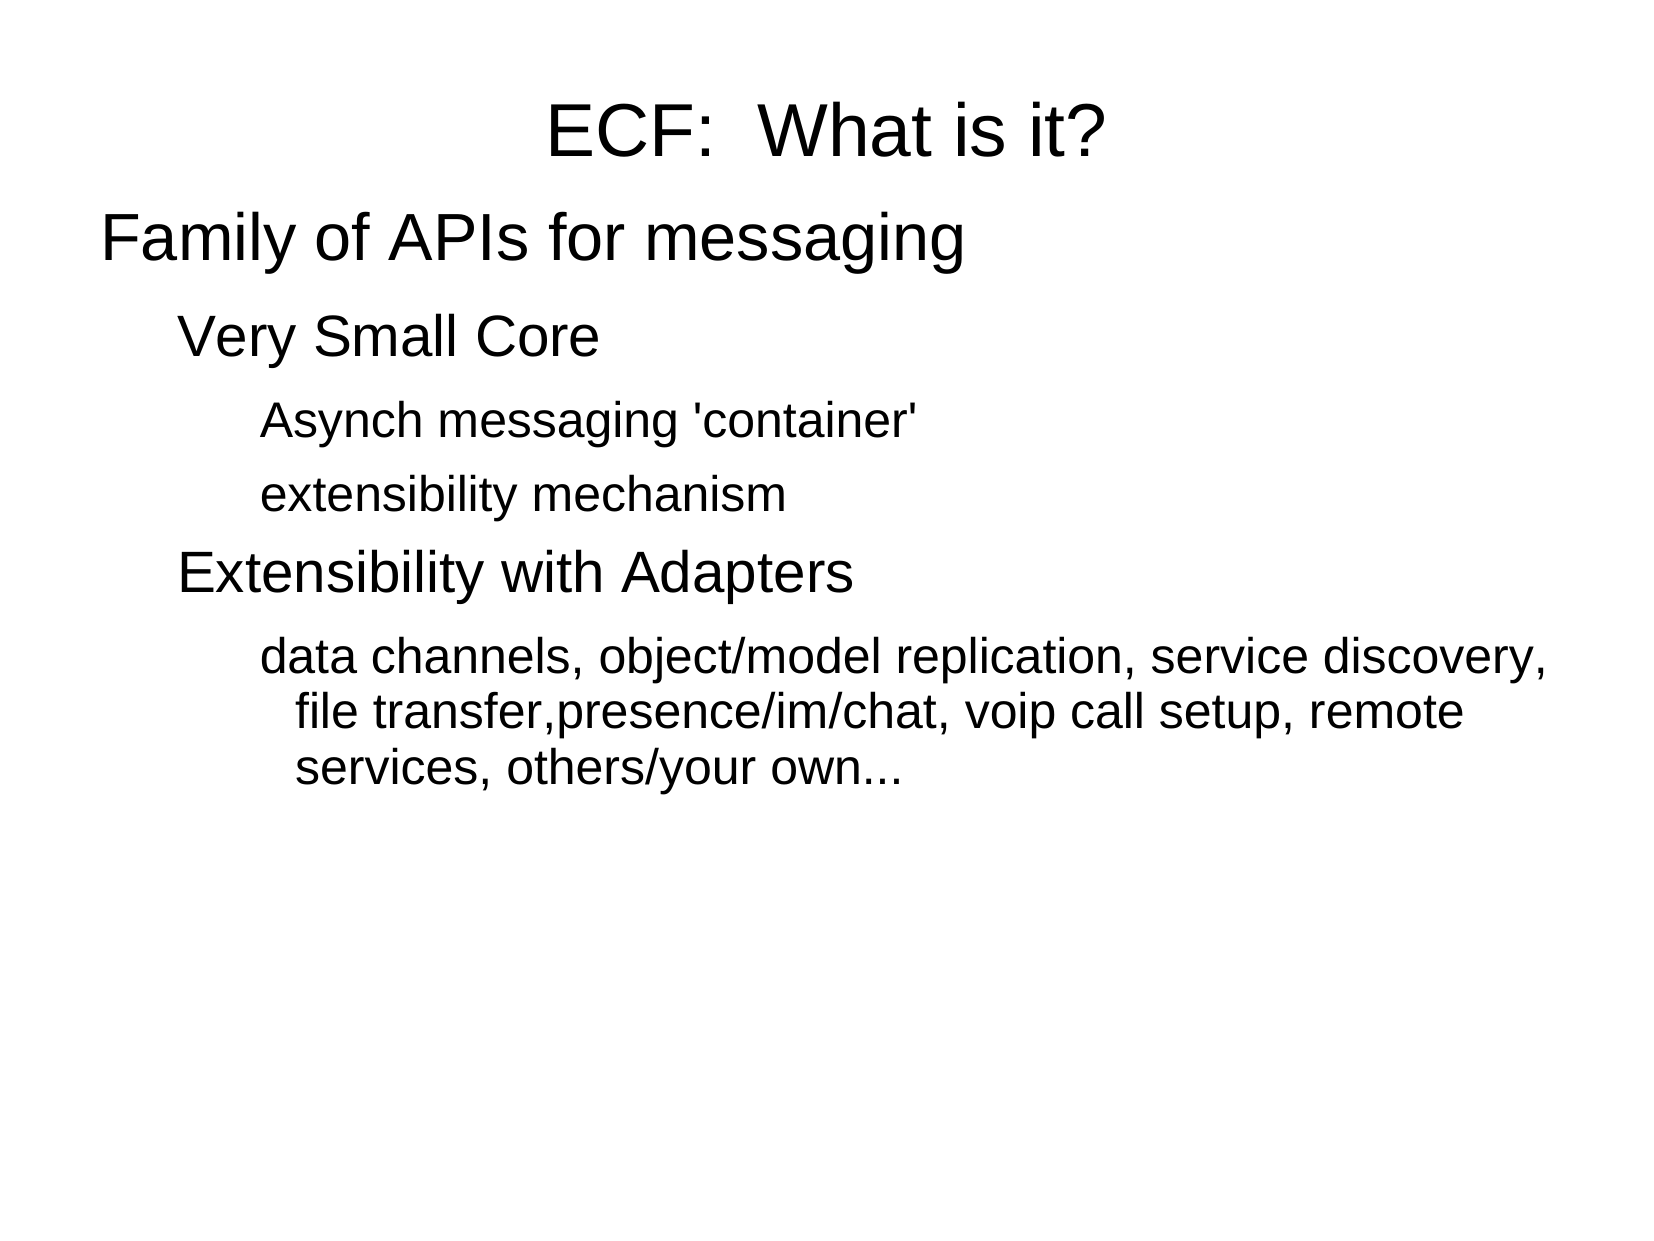

# ECF: What is it?
Family of APIs for messaging
Very Small Core
Asynch messaging 'container'
extensibility mechanism
Extensibility with Adapters
data channels, object/model replication, service discovery, file transfer,presence/im/chat, voip call setup, remote services, others/your own...